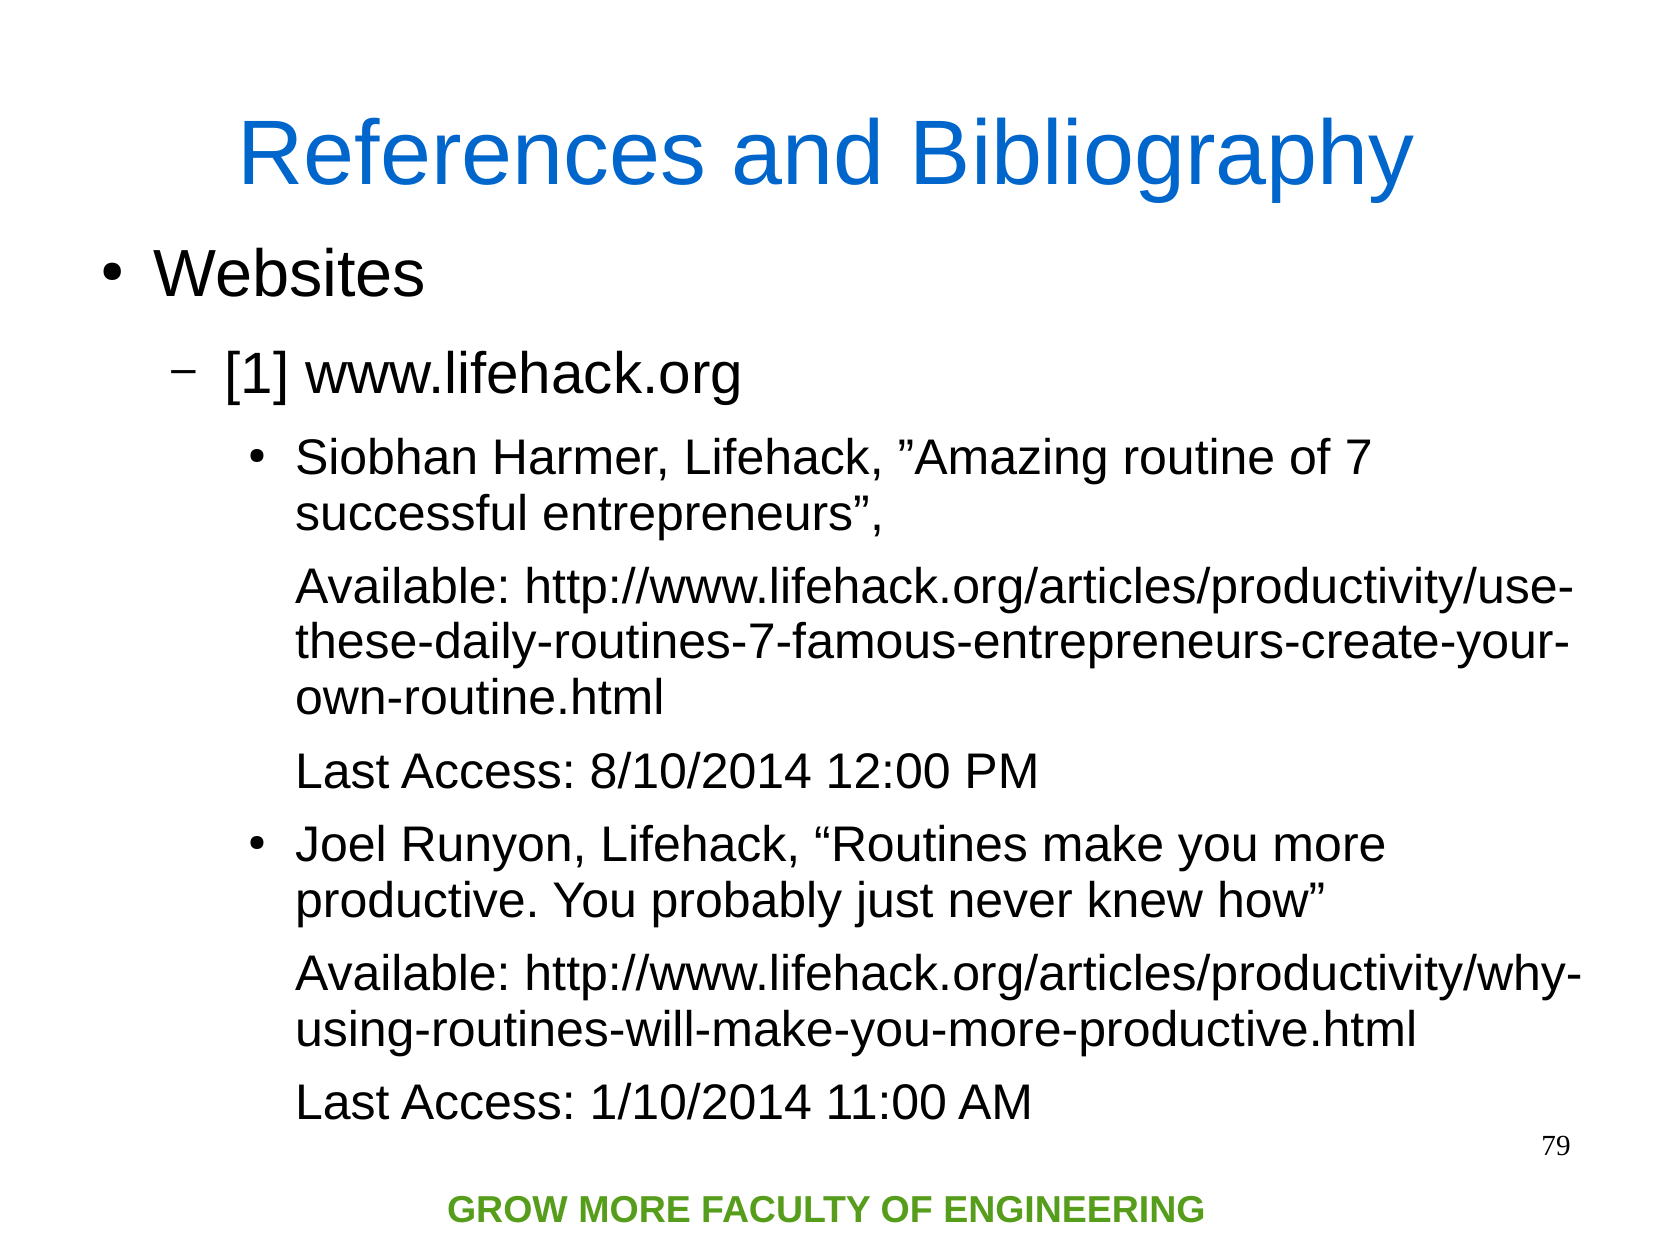

# References and Bibliography
Websites
[1] www.lifehack.org
Siobhan Harmer, Lifehack, ”Amazing routine of 7 successful entrepreneurs”,
Available: http://www.lifehack.org/articles/productivity/use-these-daily-routines-7-famous-entrepreneurs-create-your-own-routine.html
Last Access: 8/10/2014 12:00 PM
Joel Runyon, Lifehack, “Routines make you more productive. You probably just never knew how”
Available: http://www.lifehack.org/articles/productivity/why-using-routines-will-make-you-more-productive.html
Last Access: 1/10/2014 11:00 AM
79